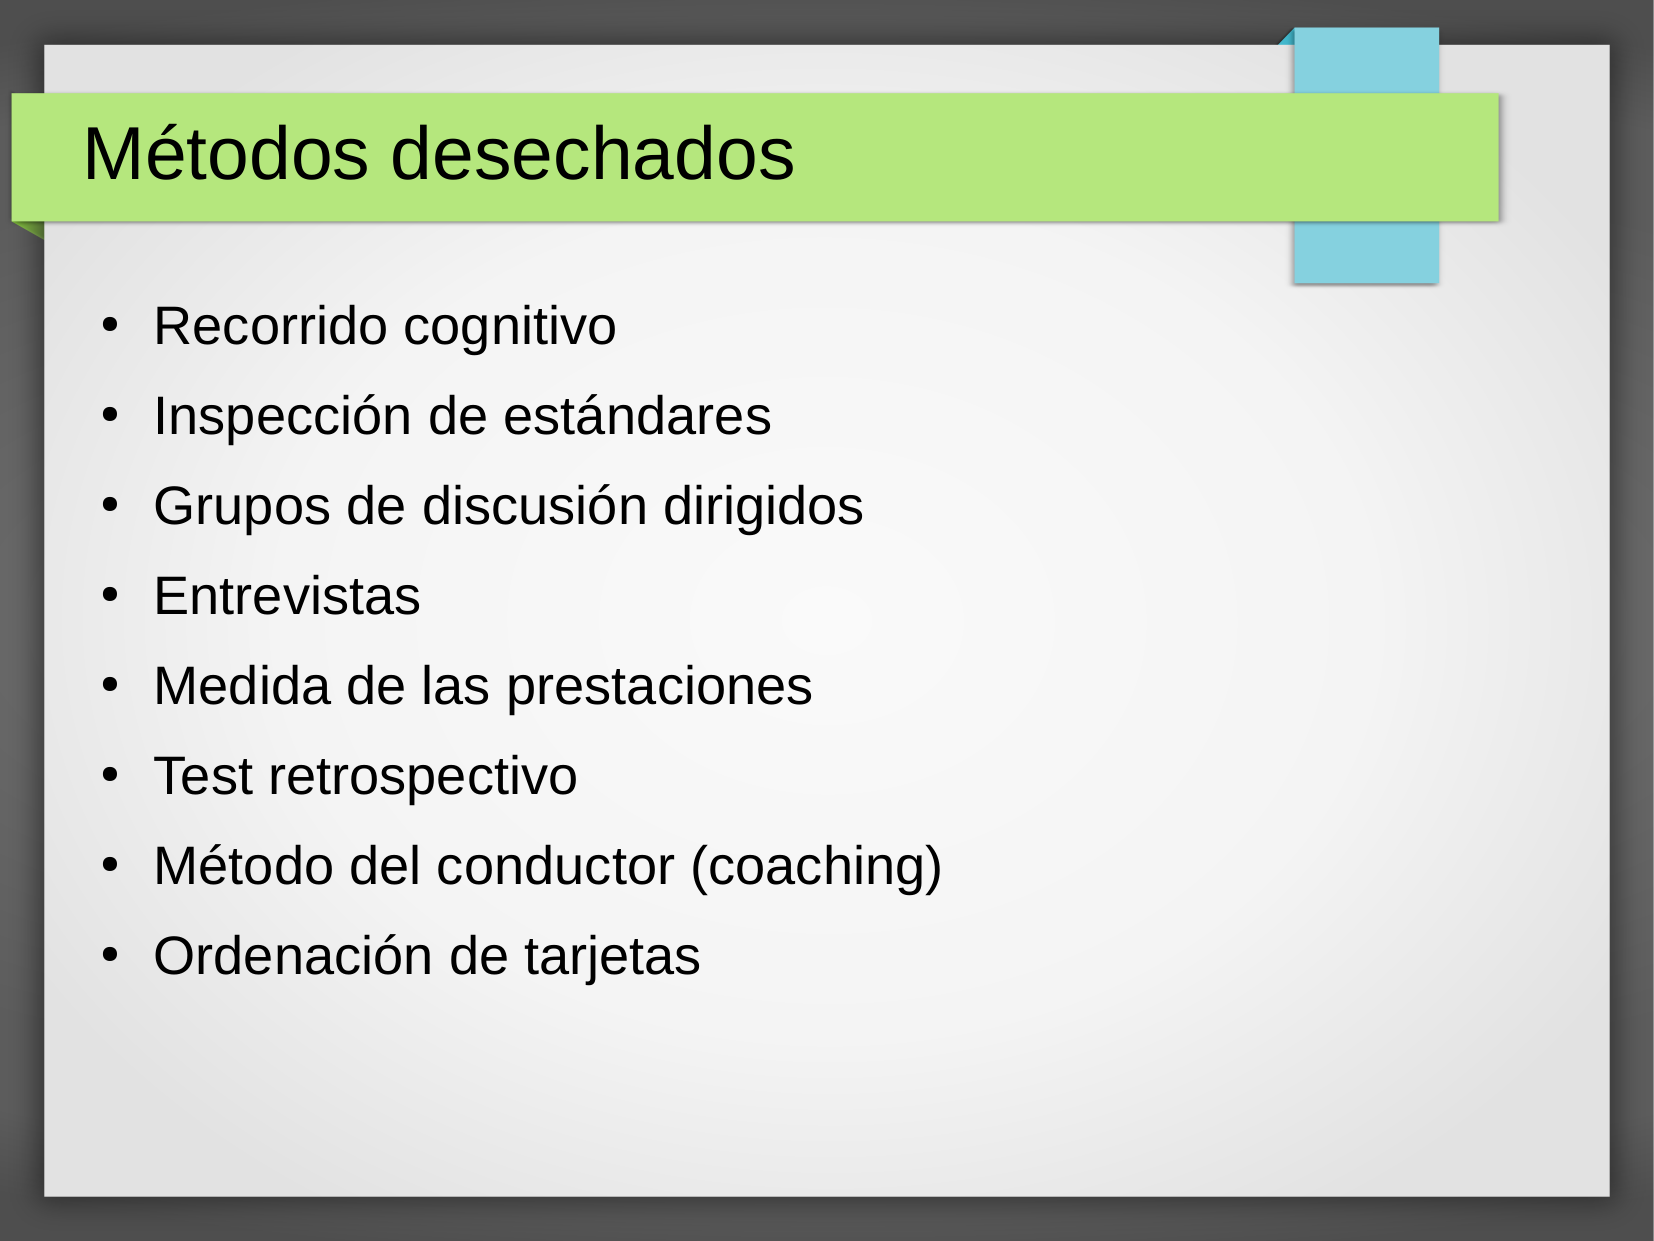

# Métodos desechados
Recorrido cognitivo
Inspección de estándares
Grupos de discusión dirigidos
Entrevistas
Medida de las prestaciones
Test retrospectivo
Método del conductor (coaching)
Ordenación de tarjetas